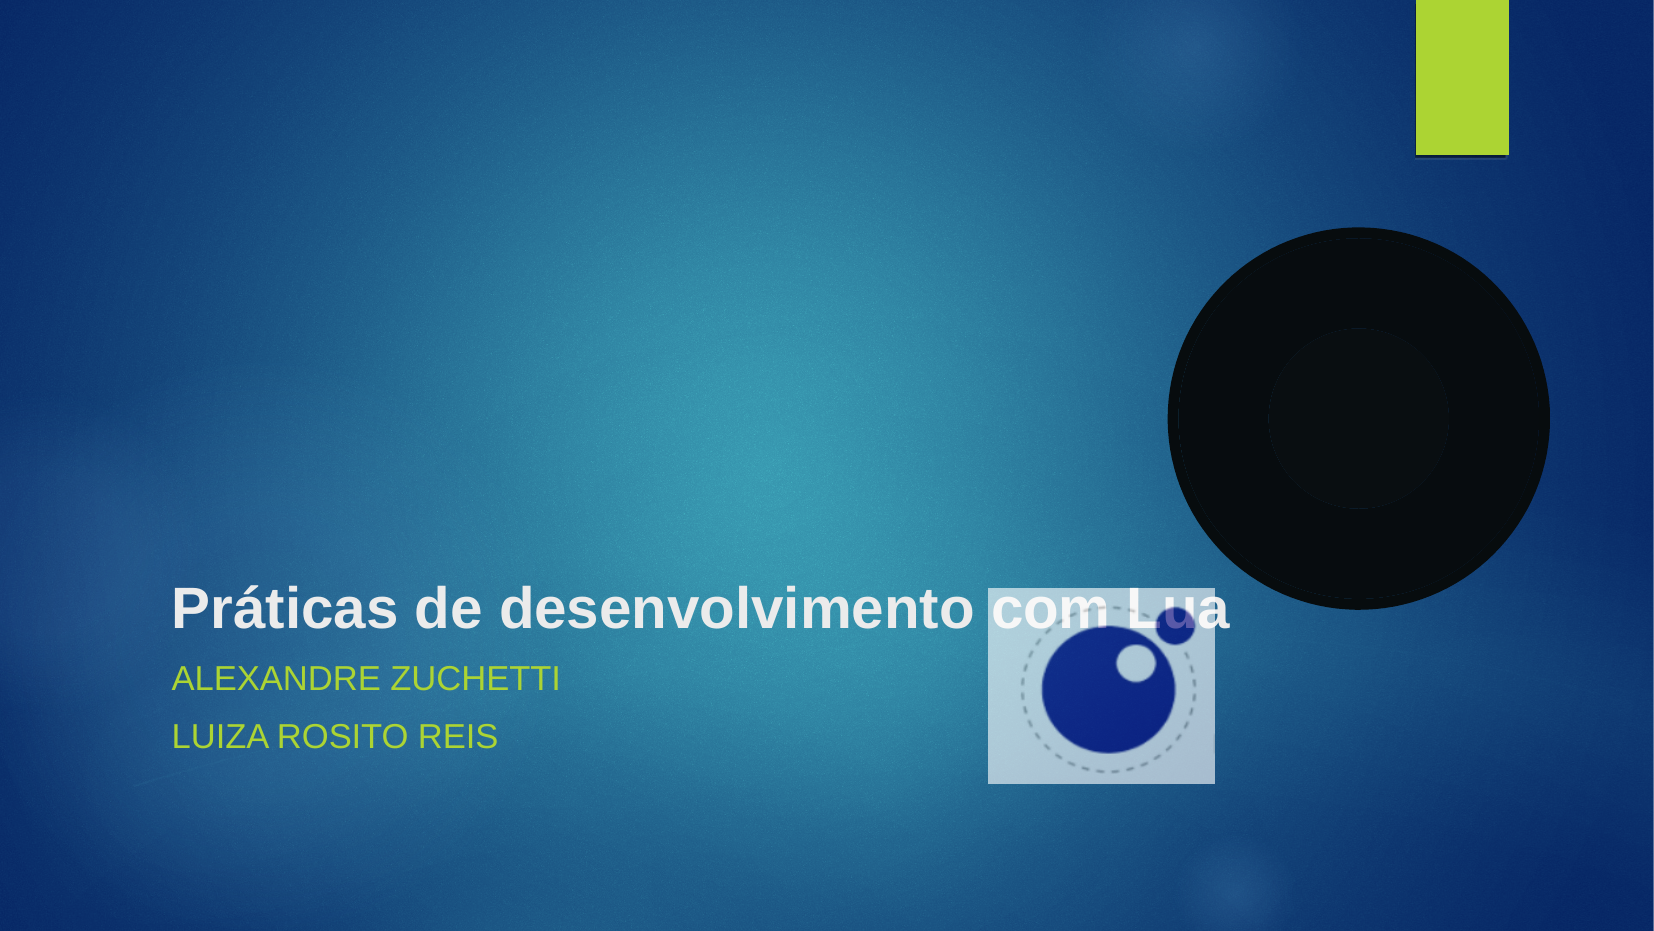

# Práticas de desenvolvimento com Lua
Alexandre Zuchetti
Luiza rosito Reis